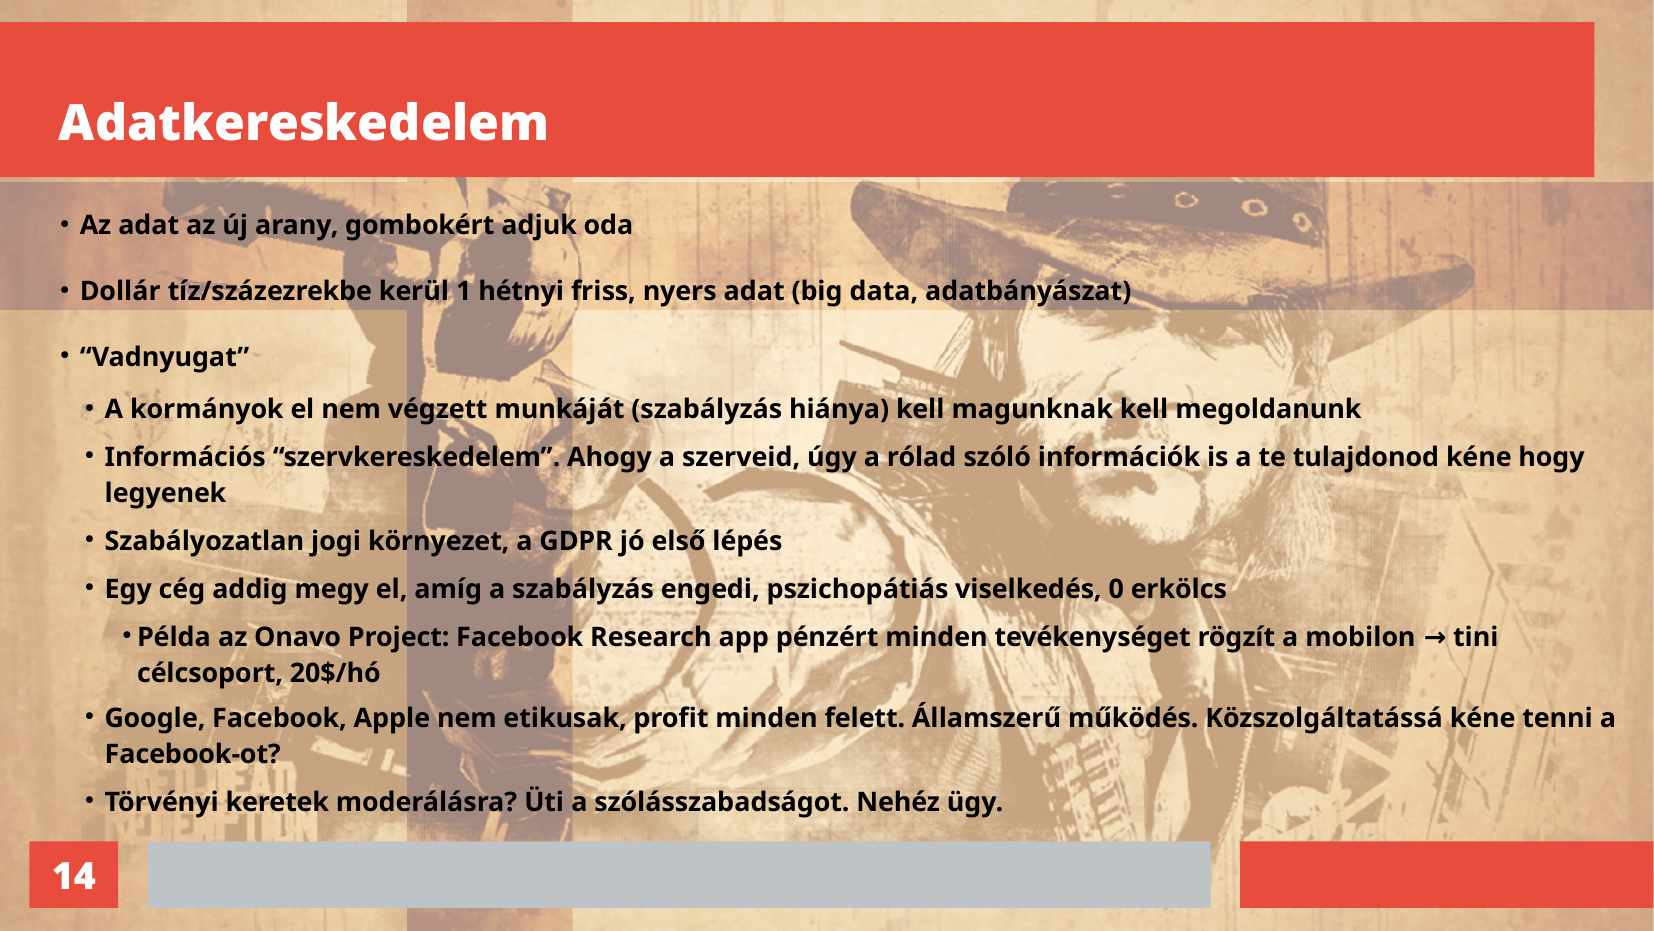

# Adatkereskedelem
Az adat az új arany, gombokért adjuk oda
Dollár tíz/százezrekbe kerül 1 hétnyi friss, nyers adat (big data, adatbányászat)
“Vadnyugat”
A kormányok el nem végzett munkáját (szabályzás hiánya) kell magunknak kell megoldanunk
Információs “szervkereskedelem”. Ahogy a szerveid, úgy a rólad szóló információk is a te tulajdonod kéne hogy legyenek
Szabályozatlan jogi környezet, a GDPR jó első lépés
Egy cég addig megy el, amíg a szabályzás engedi, pszichopátiás viselkedés, 0 erkölcs
Példa az Onavo Project: Facebook Research app pénzért minden tevékenységet rögzít a mobilon → tini célcsoport, 20$/hó
Google, Facebook, Apple nem etikusak, profit minden felett. Államszerű működés. Közszolgáltatássá kéne tenni a Facebook-ot?
Törvényi keretek moderálásra? Üti a szólásszabadságot. Nehéz ügy.
14